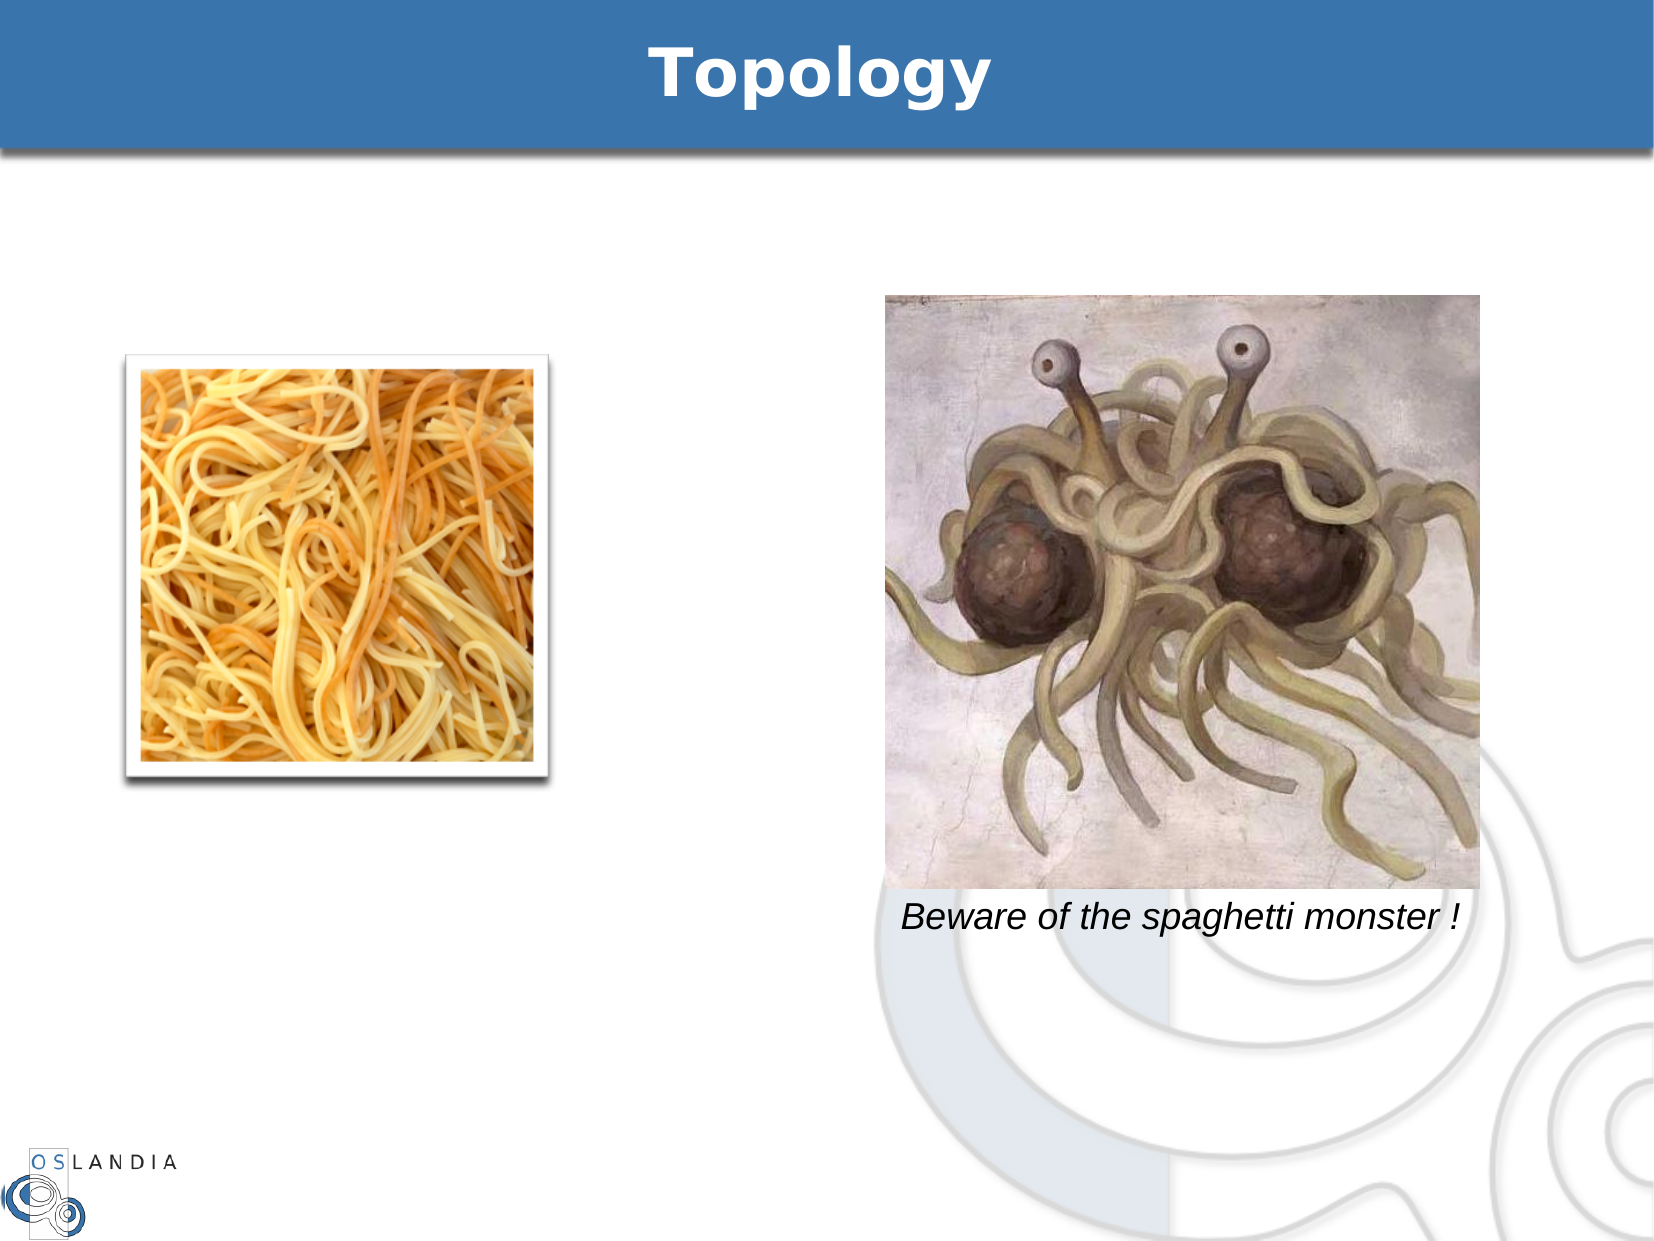

Topology
#
Beware of the spaghetti monster !